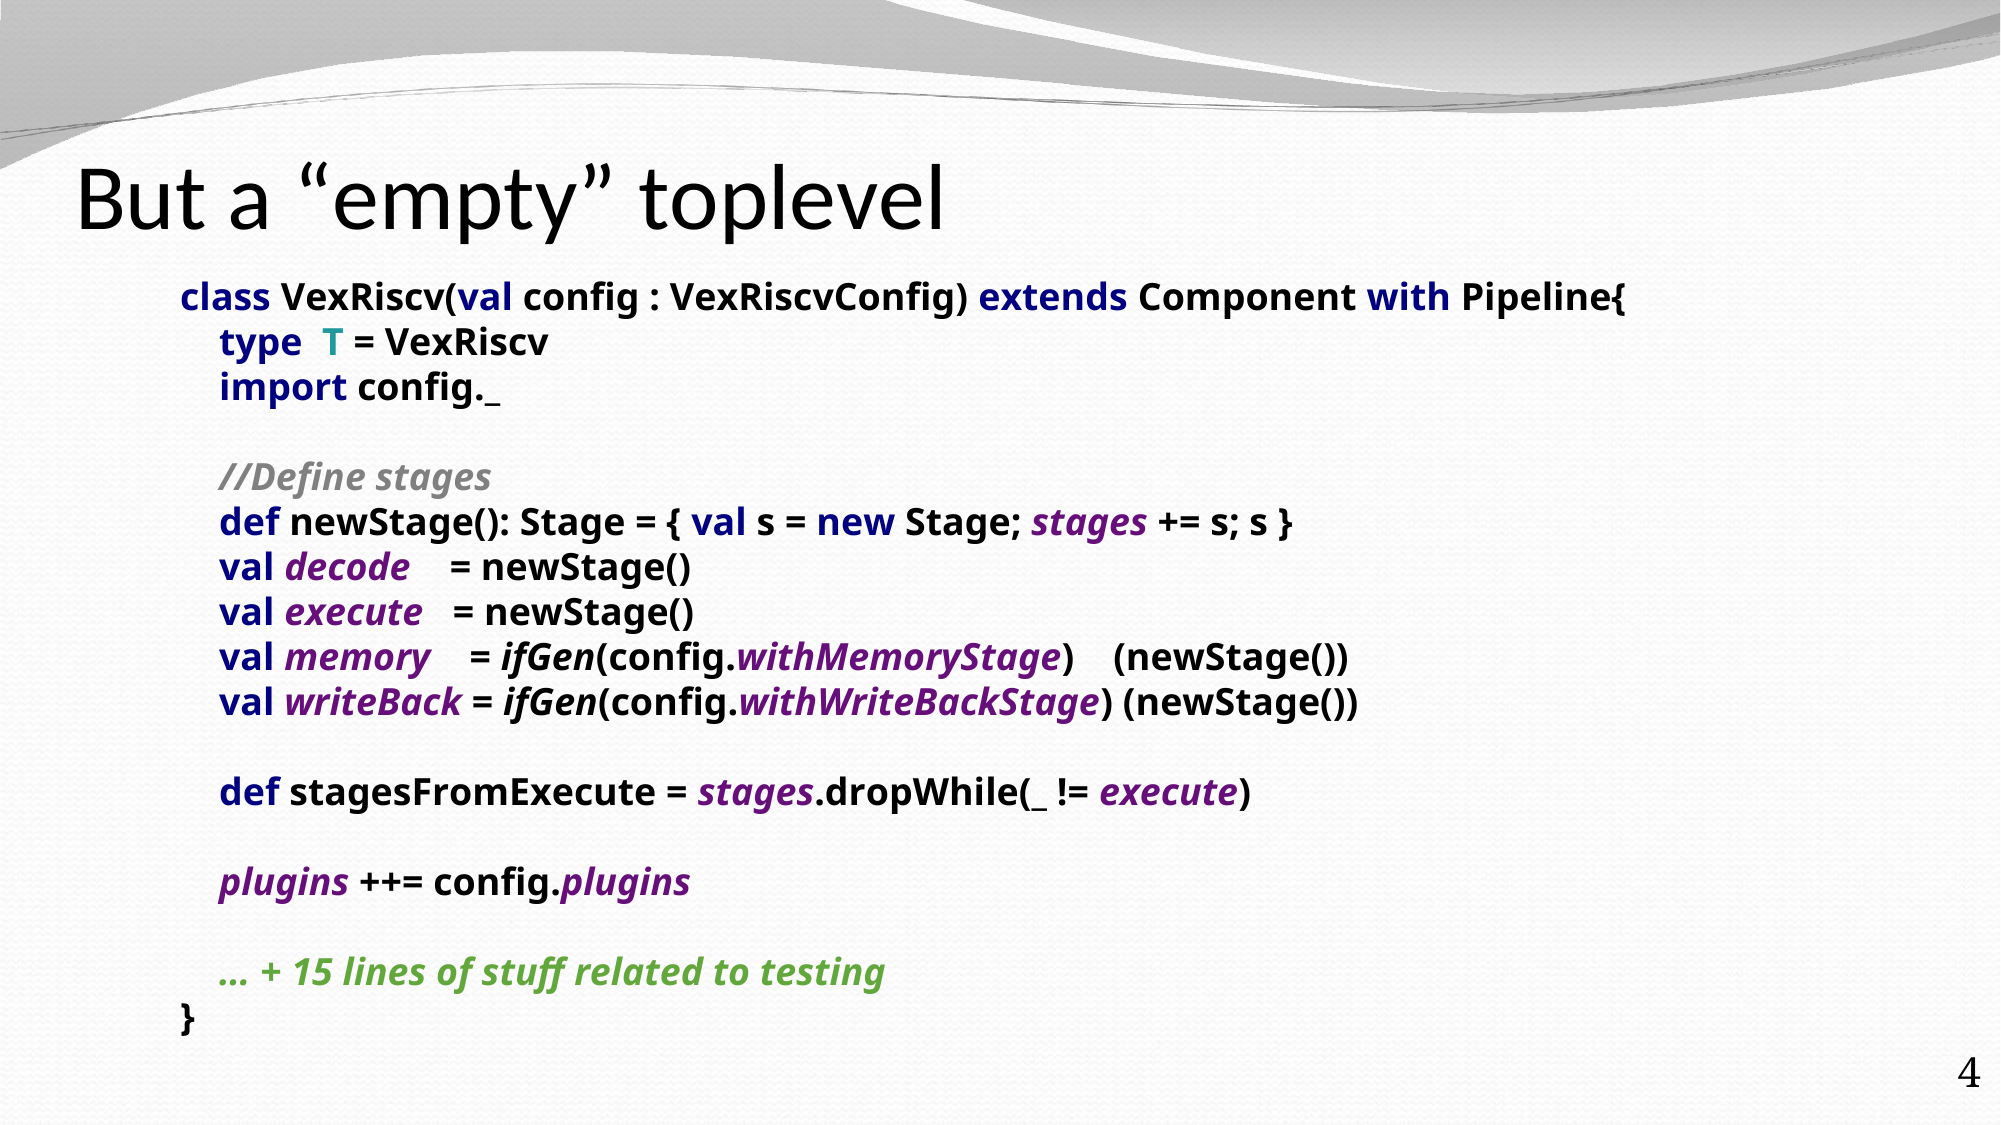

# But a “empty” toplevel
class VexRiscv(val config : VexRiscvConfig) extends Component with Pipeline{
 type T = VexRiscv
 import config._
 //Define stages
 def newStage(): Stage = { val s = new Stage; stages += s; s }
 val decode = newStage()
 val execute = newStage()
 val memory = ifGen(config.withMemoryStage) (newStage())
 val writeBack = ifGen(config.withWriteBackStage) (newStage())
 def stagesFromExecute = stages.dropWhile(_ != execute)
 plugins ++= config.plugins
 … + 15 lines of stuff related to testing
}